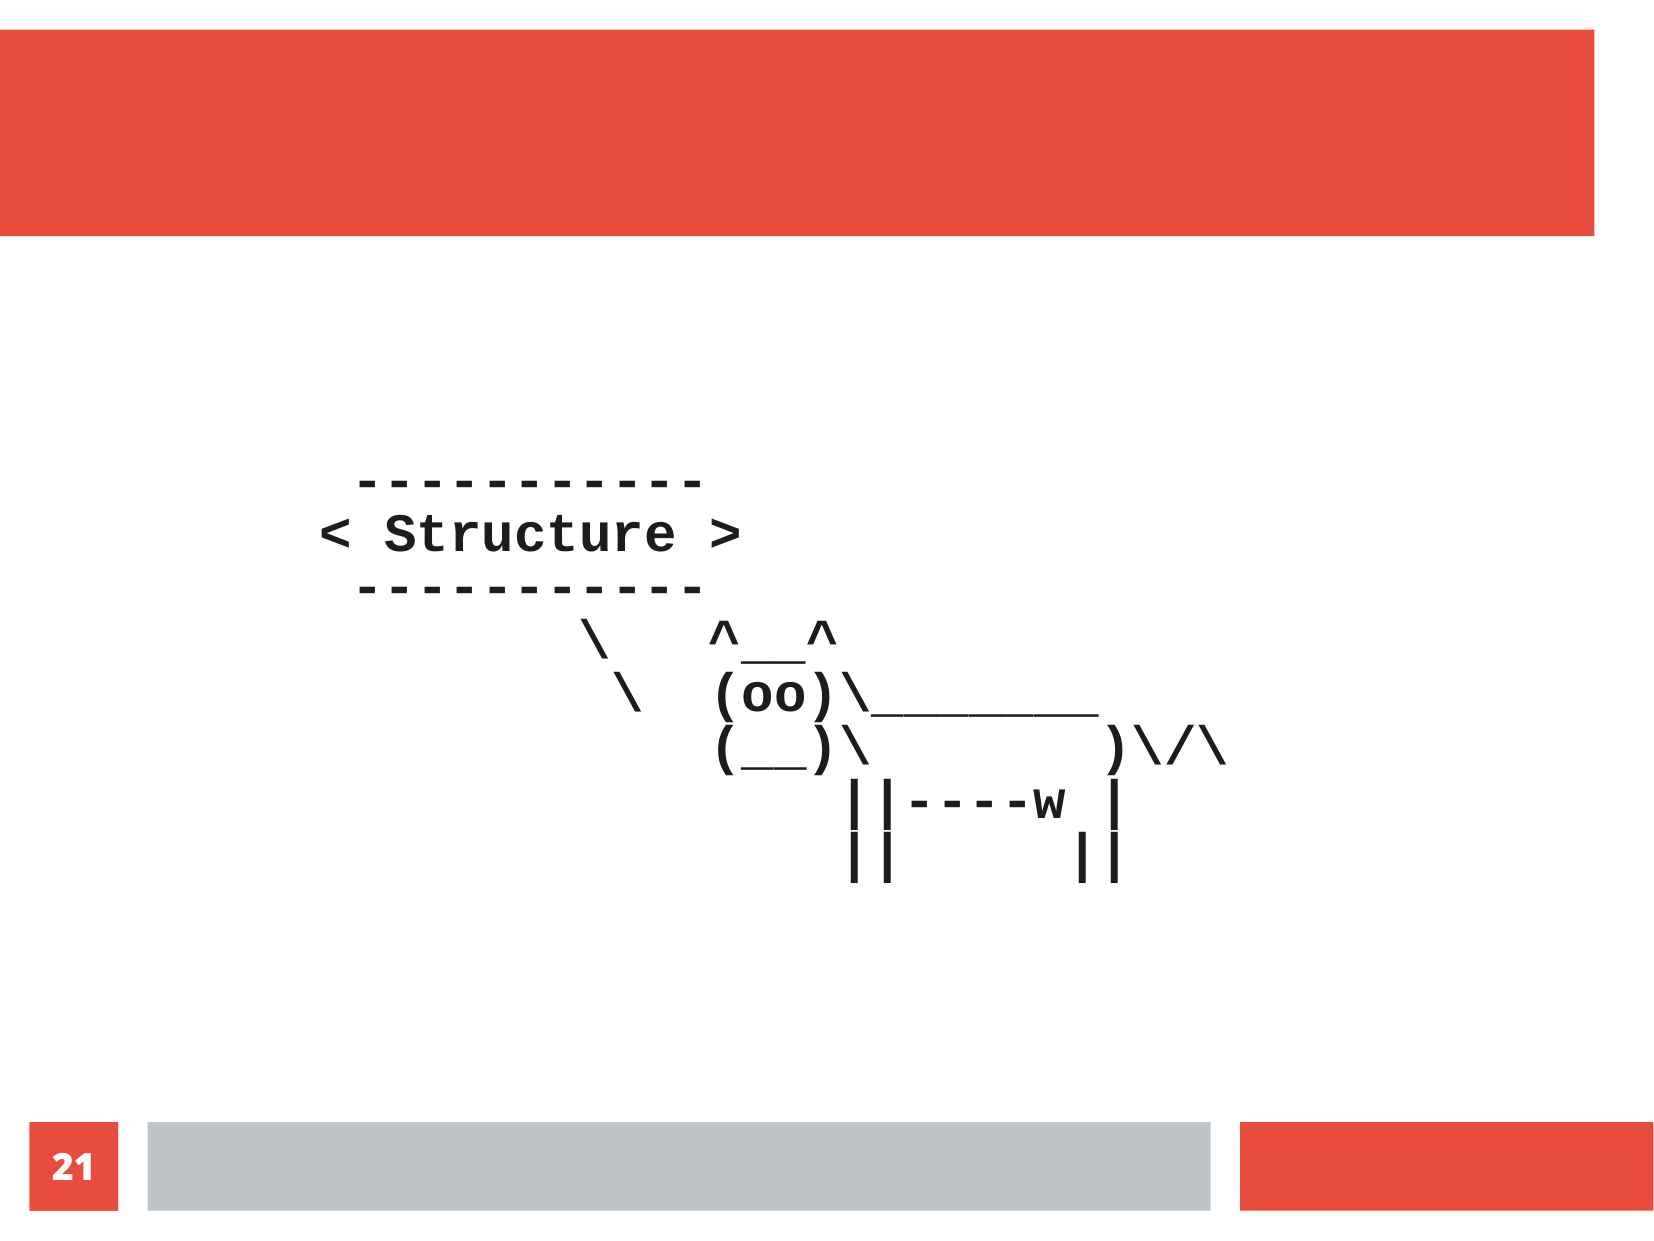

#
 -----------
 < Structure >
 -----------
 \ ^__^
 \ (oo)\_______
 (__)\ )\/\
 ||----w |
 || ||
21